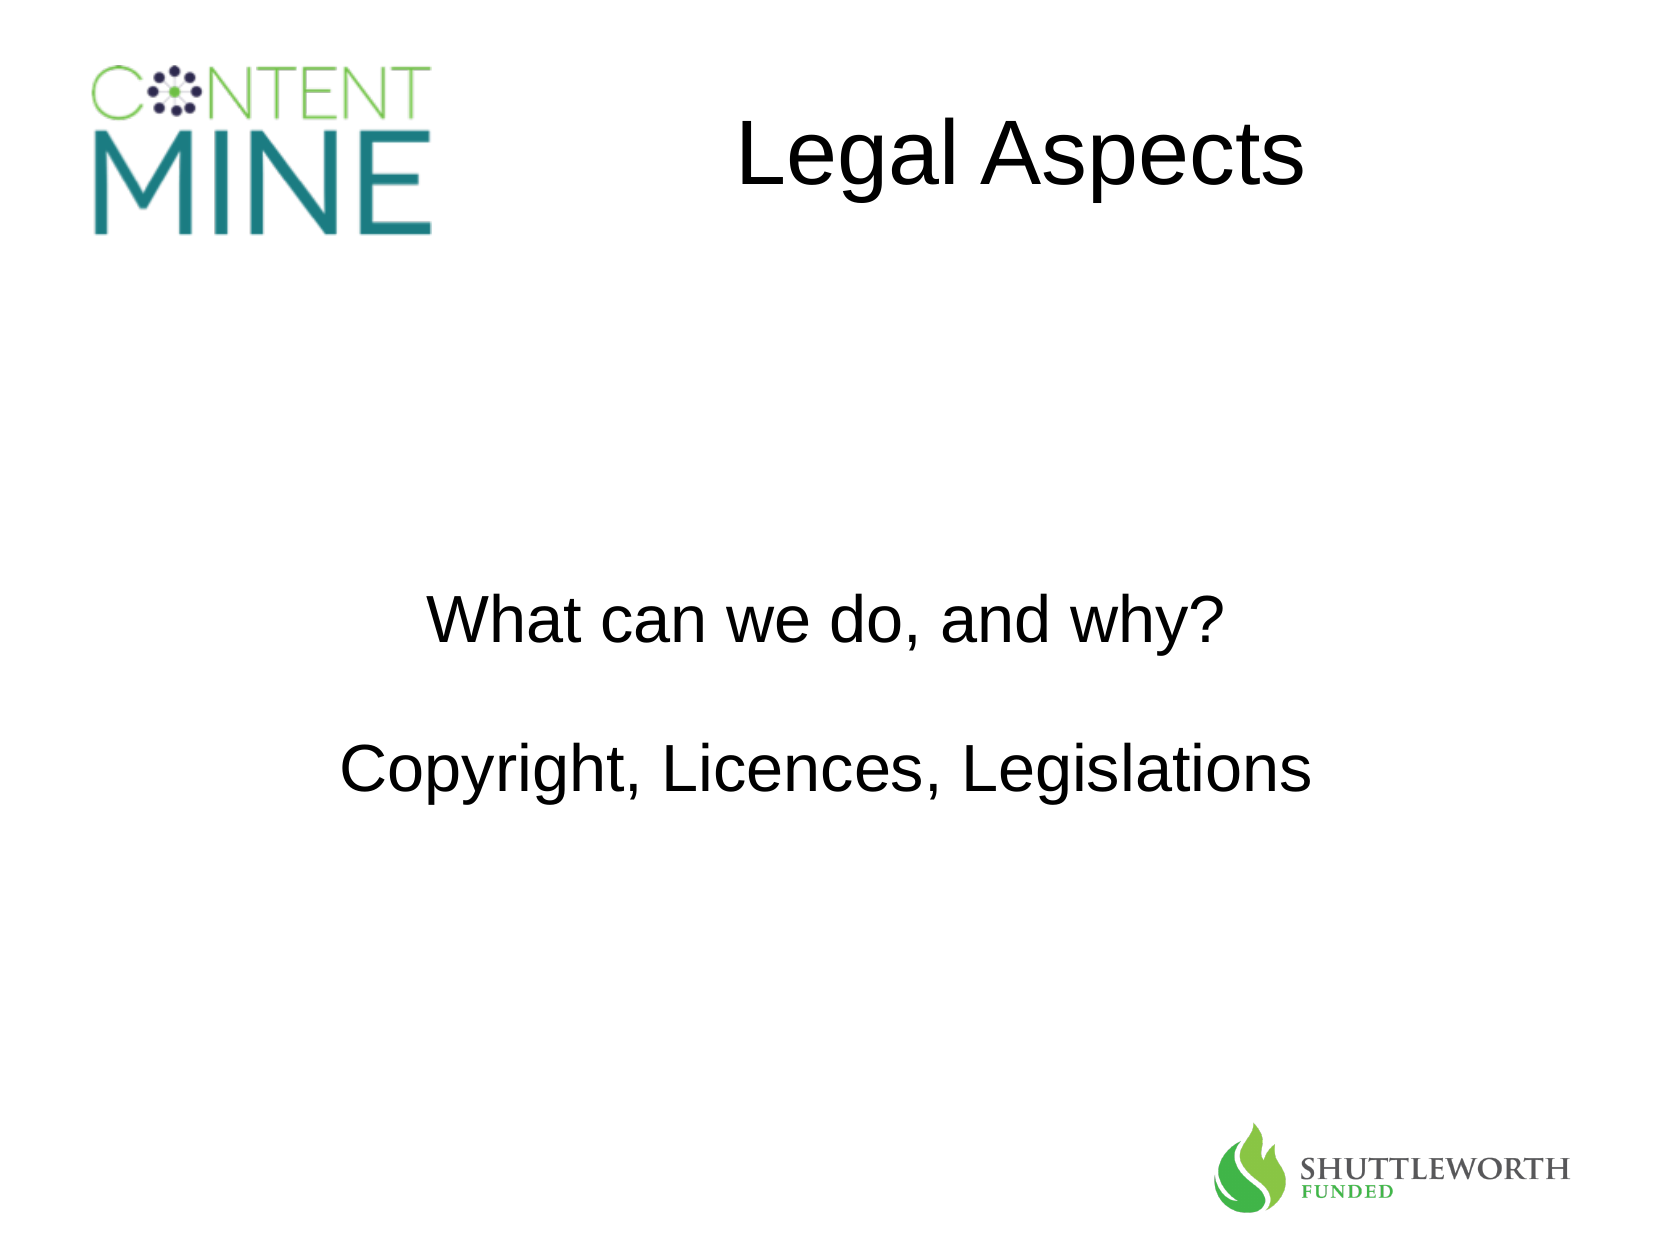

# Legal Aspects
What can we do, and why?
Copyright, Licences, Legislations